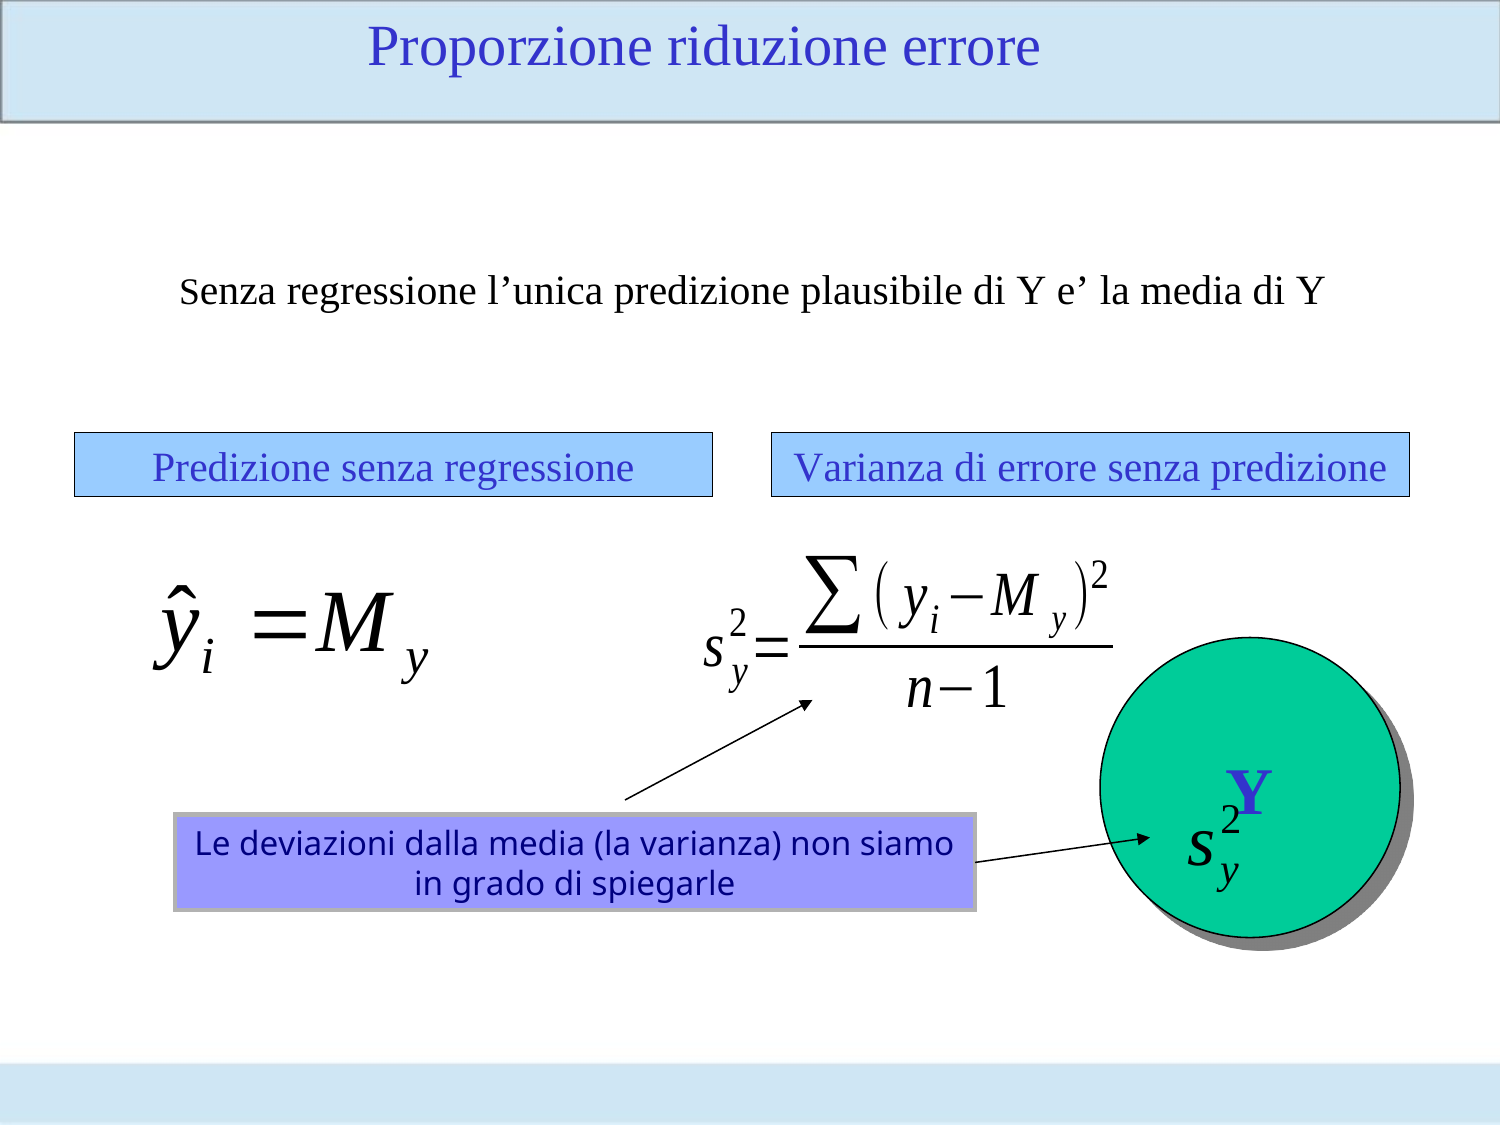

# Proporzione riduzione errore
Senza regressione l’unica predizione plausibile di Y e’ la media di Y
Predizione senza regressione
Varianza di errore senza predizione
Y
Le deviazioni dalla media (la varianza) non siamo in grado di spiegarle
70